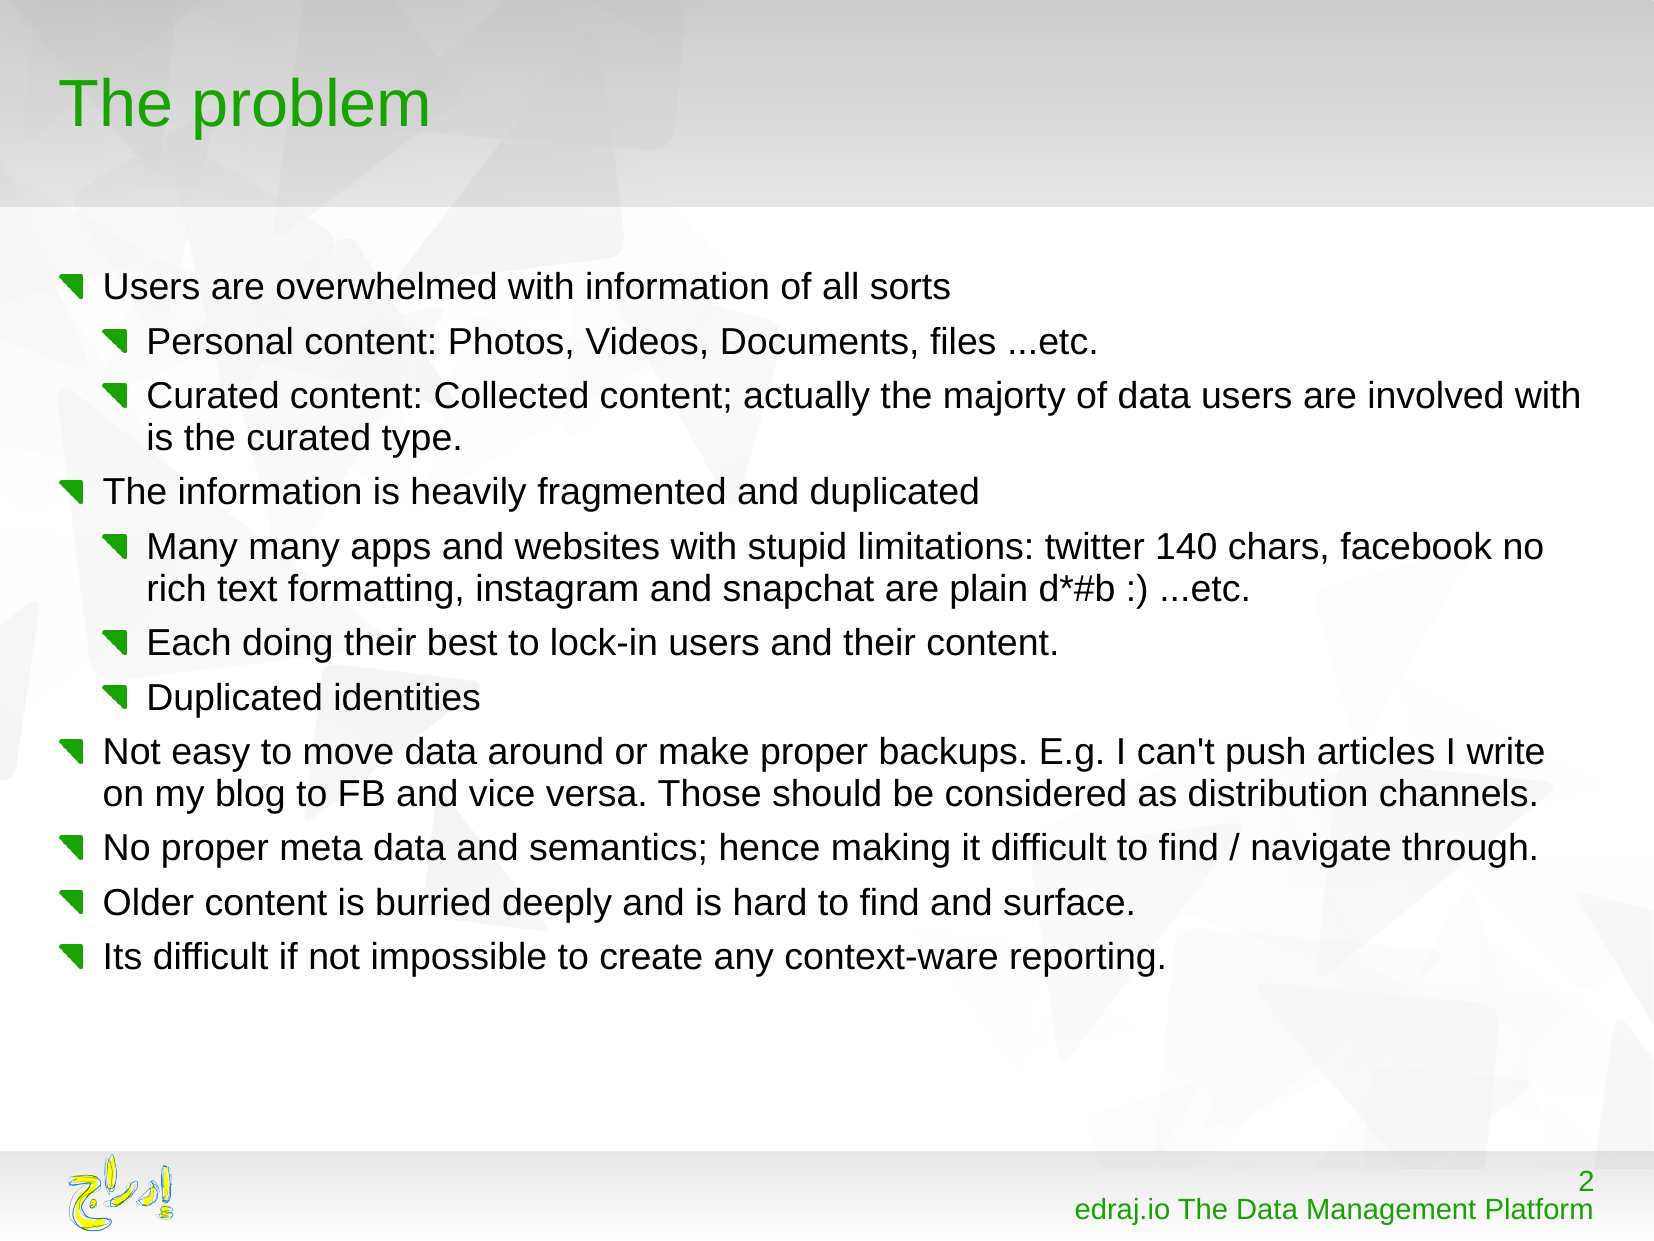

# The problem
Users are overwhelmed with information of all sorts
Personal content: Photos, Videos, Documents, files ...etc.
Curated content: Collected content; actually the majorty of data users are involved with is the curated type.
The information is heavily fragmented and duplicated
Many many apps and websites with stupid limitations: twitter 140 chars, facebook no rich text formatting, instagram and snapchat are plain d*#b :) ...etc.
Each doing their best to lock-in users and their content.
Duplicated identities
Not easy to move data around or make proper backups. E.g. I can't push articles I write on my blog to FB and vice versa. Those should be considered as distribution channels.
No proper meta data and semantics; hence making it difficult to find / navigate through.
Older content is burried deeply and is hard to find and surface.
Its difficult if not impossible to create any context-ware reporting.
2
edraj.io The Data Management Platform